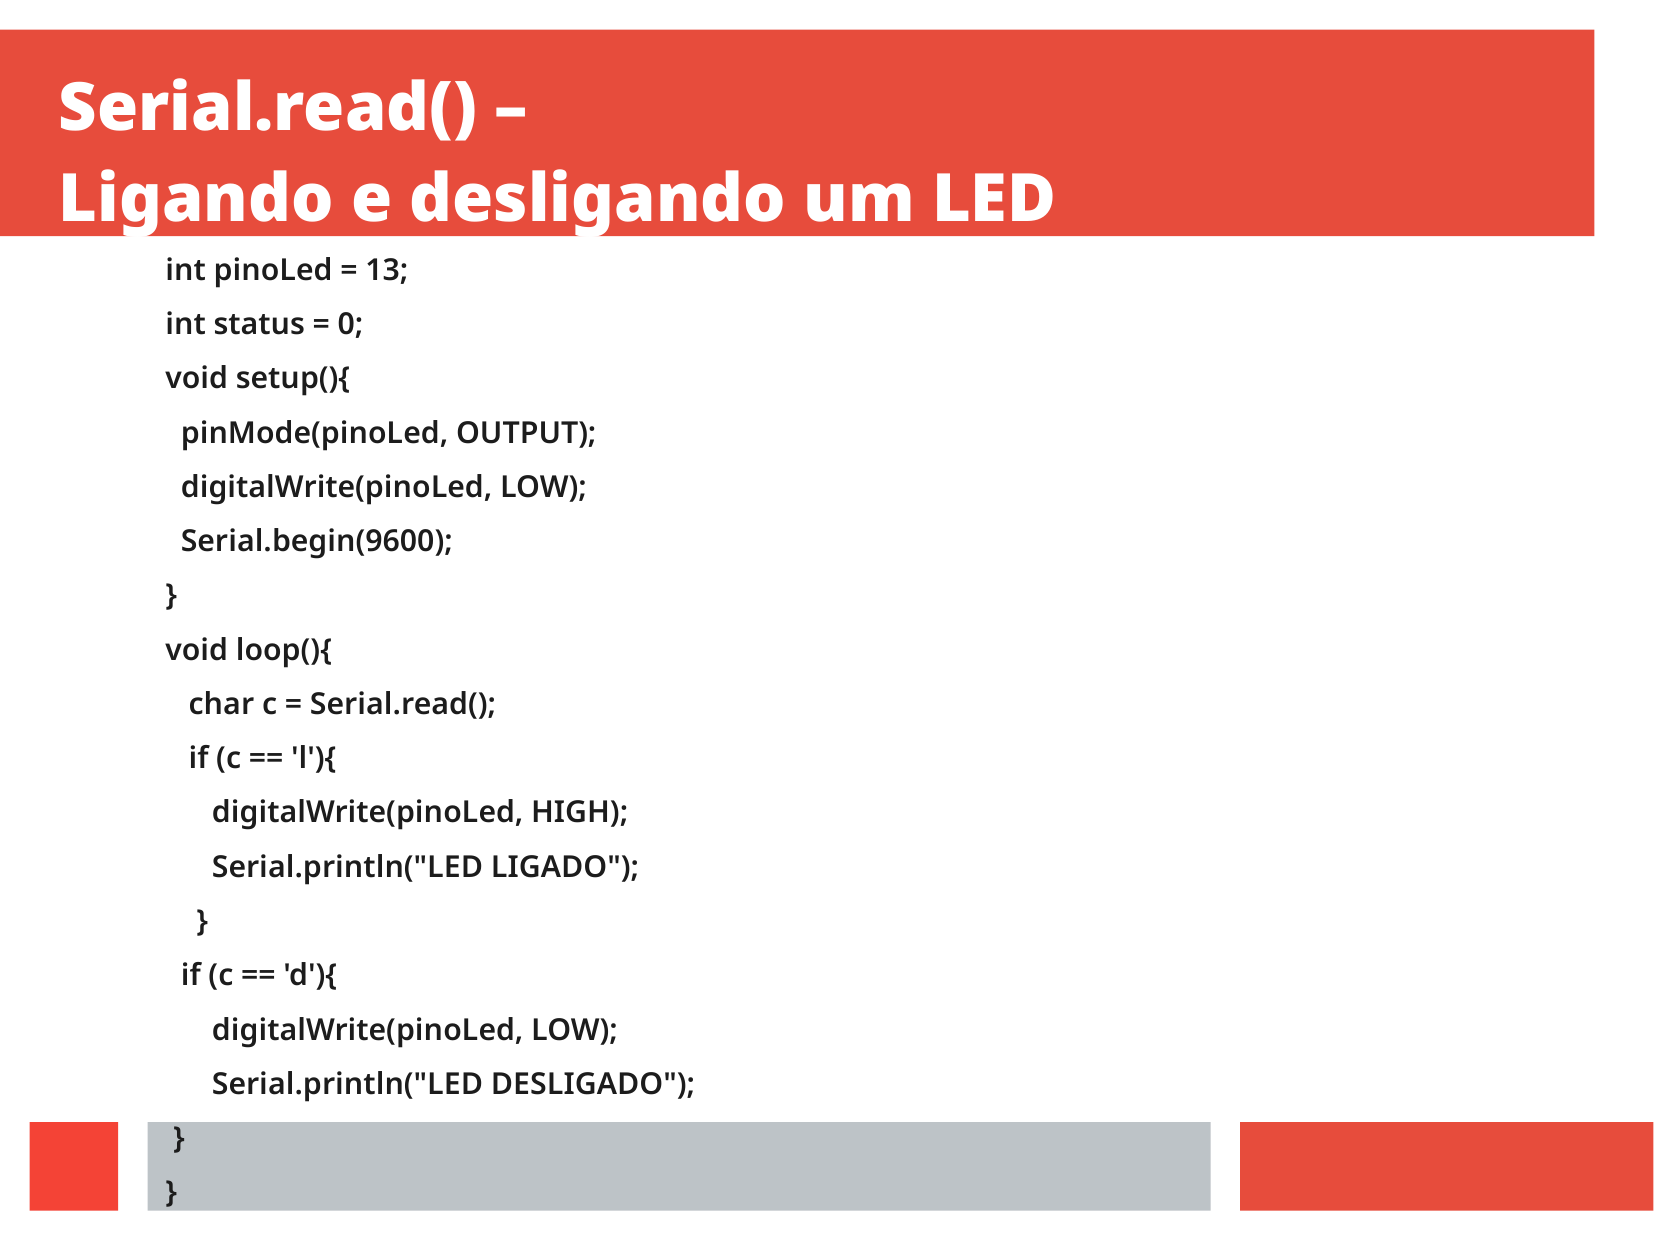

# Serial.read() – Ligando e desligando um LED
int pinoLed = 13;
int status = 0;
void setup(){
 pinMode(pinoLed, OUTPUT);
 digitalWrite(pinoLed, LOW);
 Serial.begin(9600);
}
void loop(){
 char c = Serial.read();
 if (c == 'l'){
 digitalWrite(pinoLed, HIGH);
 Serial.println("LED LIGADO");
 }
 if (c == 'd'){
 digitalWrite(pinoLed, LOW);
 Serial.println("LED DESLIGADO");
 }
}